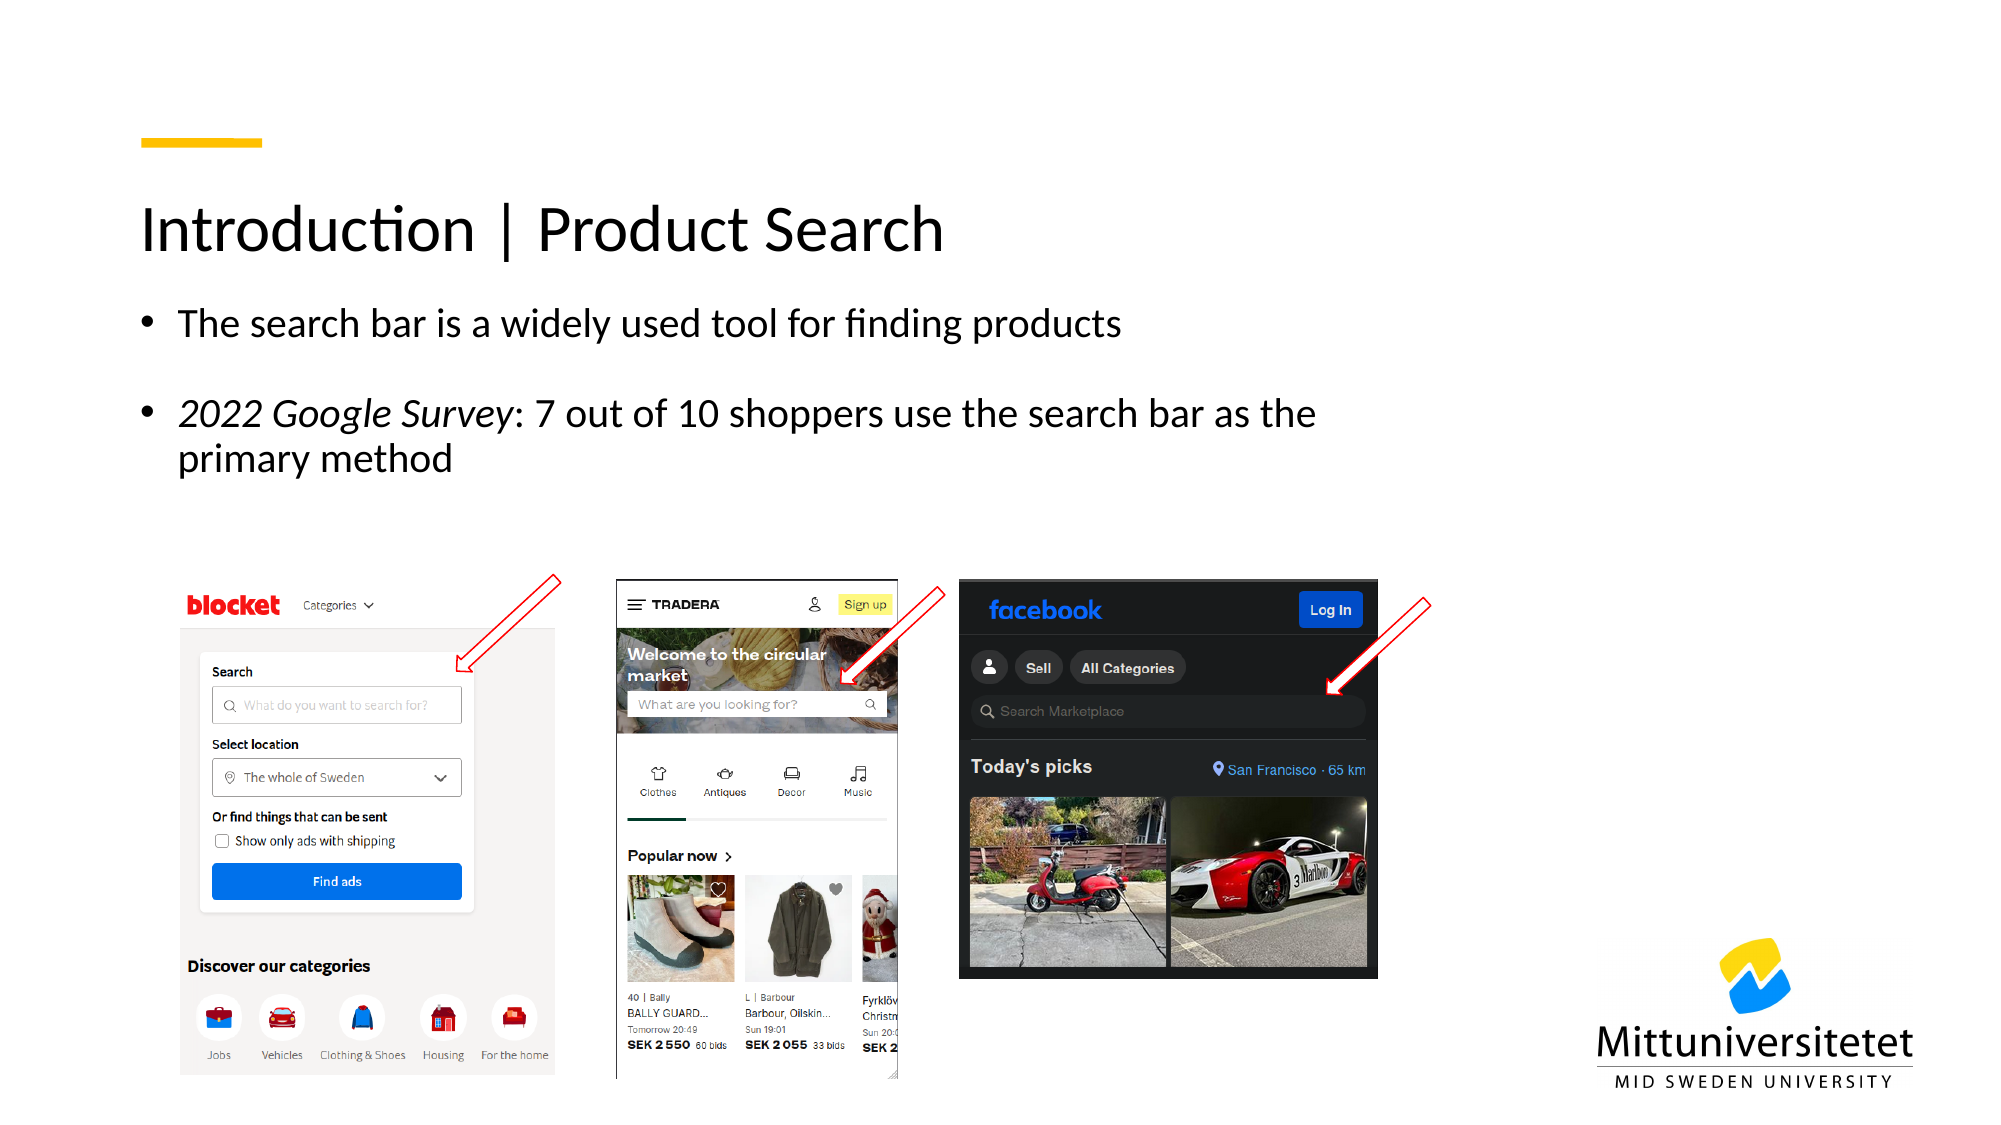

# Introduction | Product Search
The search bar is a widely used tool for finding products
2022 Google Survey: 7 out of 10 shoppers use the search bar as the primary method